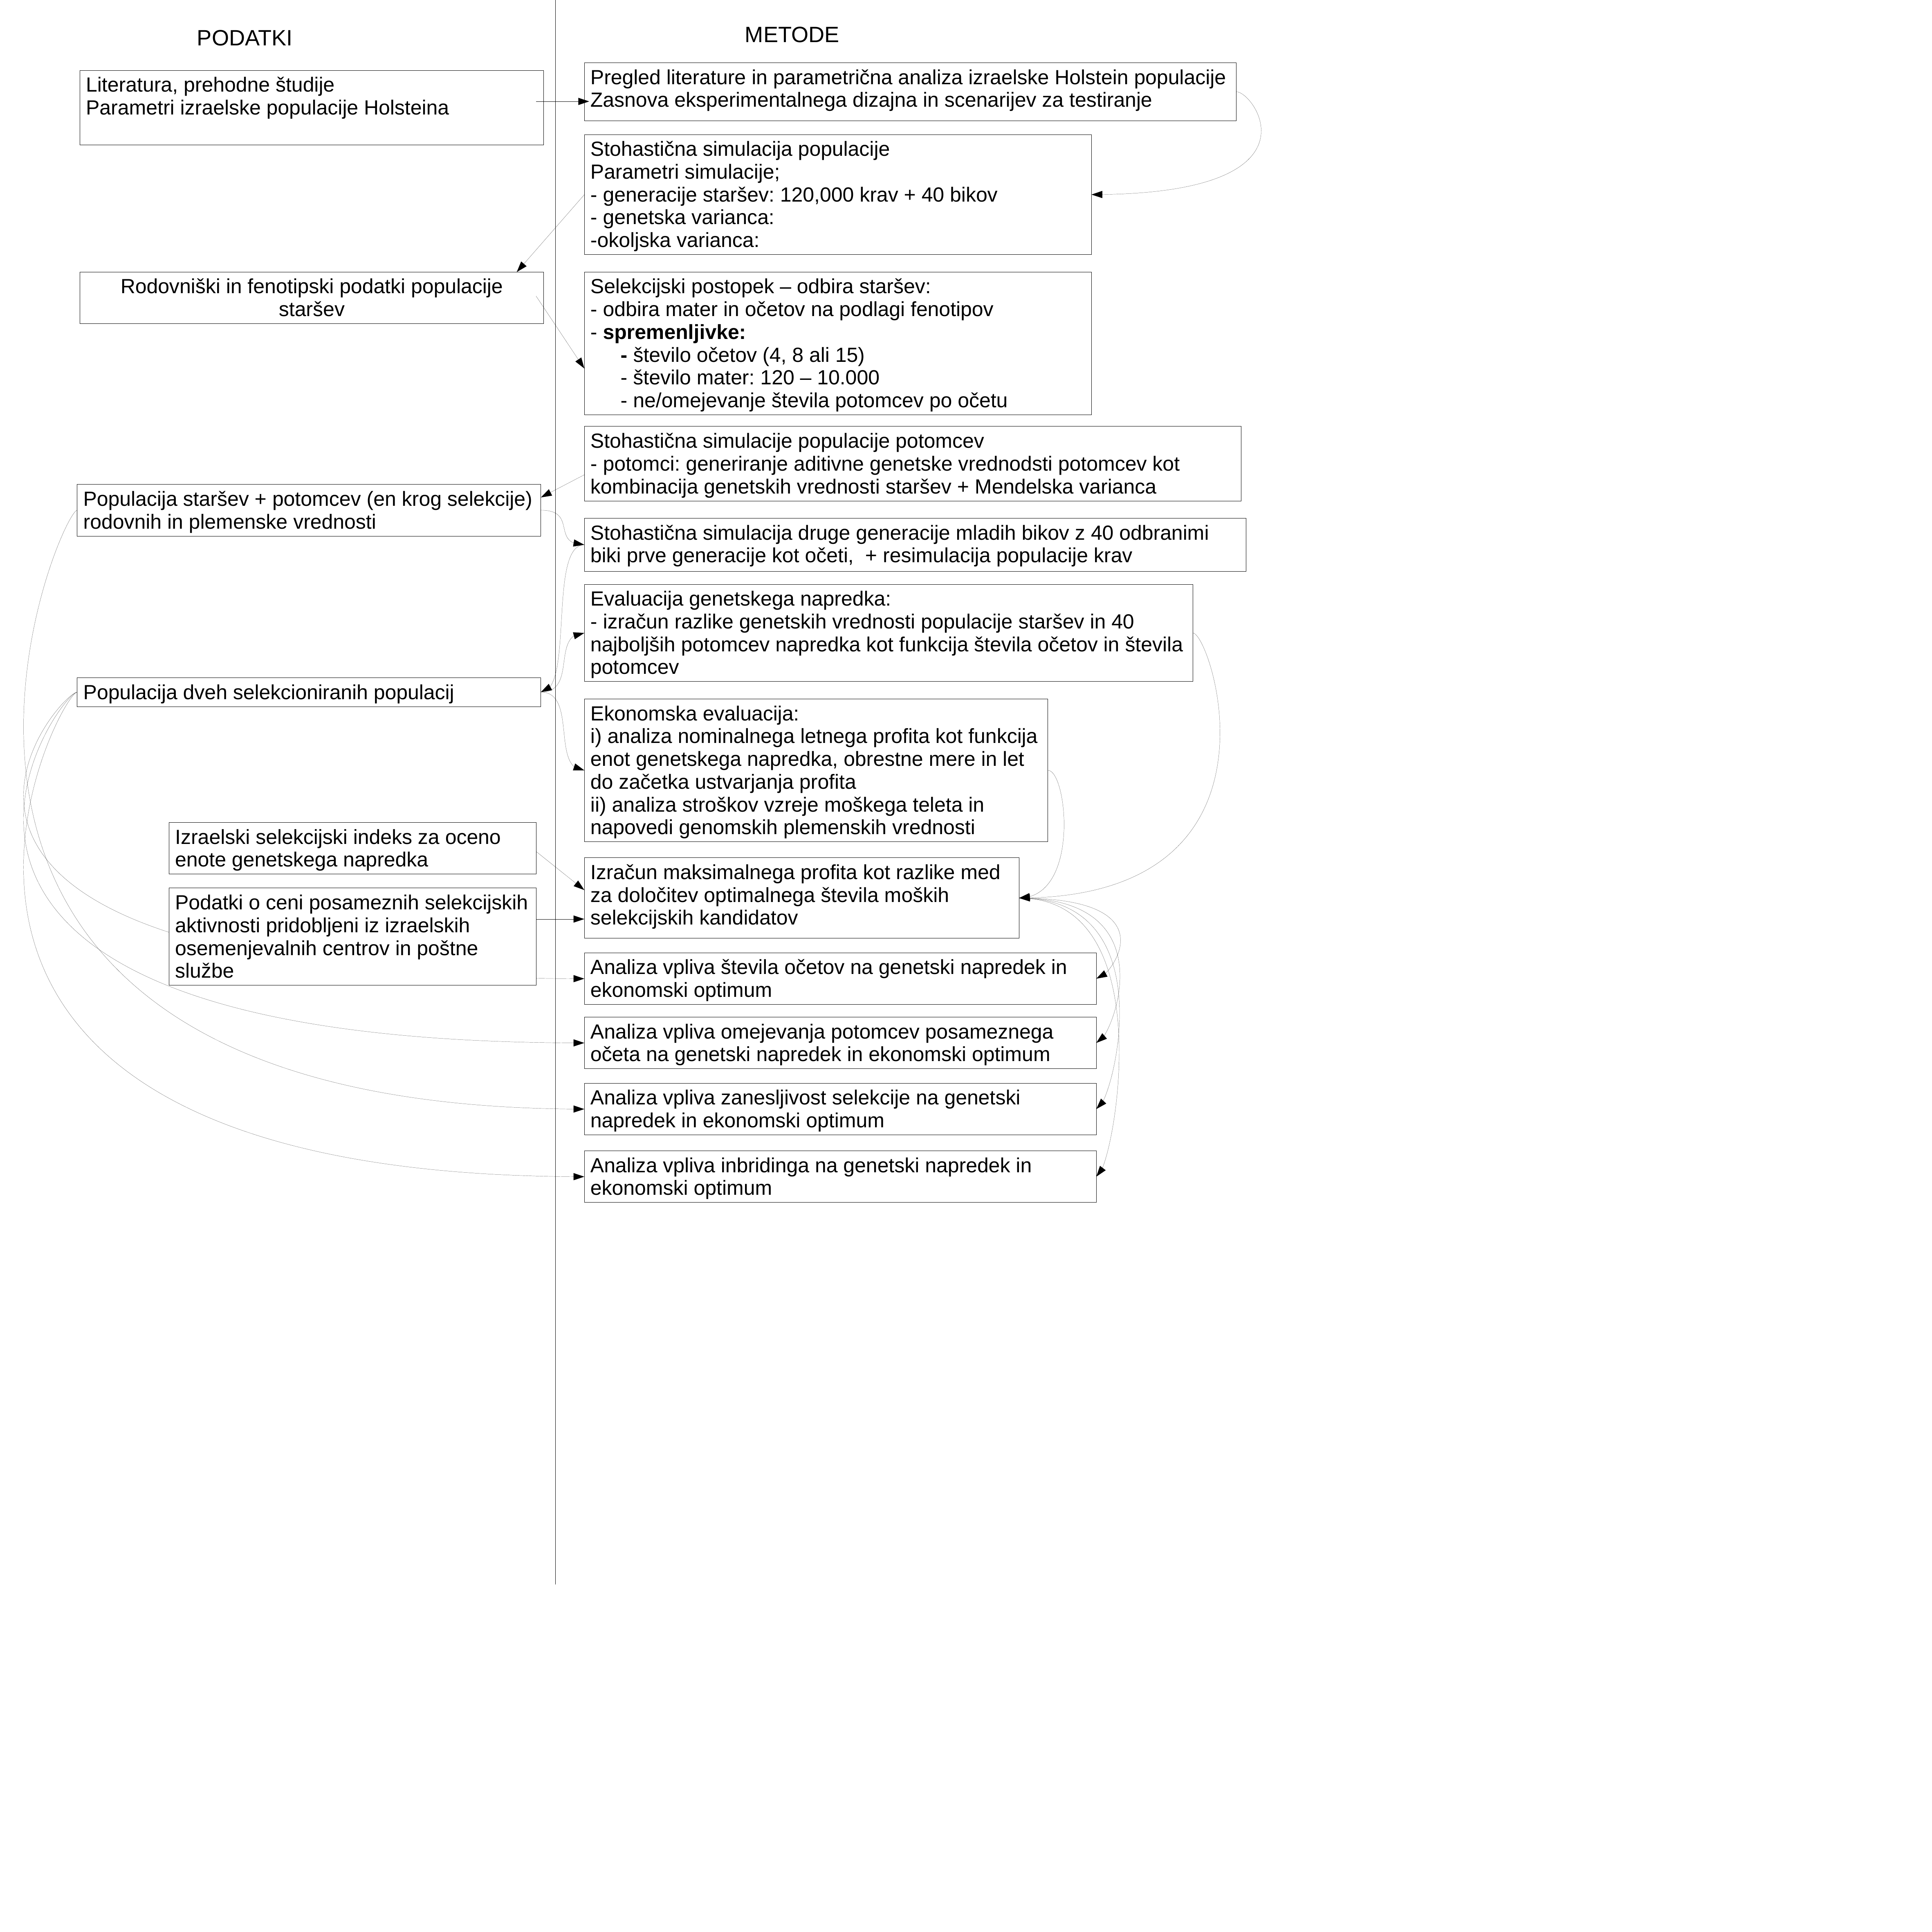

METODE
PODATKI
Pregled literature in parametrična analiza izraelske Holstein populacije
Zasnova eksperimentalnega dizajna in scenarijev za testiranje
Literatura, prehodne študije
Parametri izraelske populacije Holsteina
Stohastična simulacija populacije
Parametri simulacije;
- generacije staršev: 120,000 krav + 40 bikov
- genetska varianca:
-okoljska varianca:
Rodovniški in fenotipski podatki populacije staršev
Selekcijski postopek – odbira staršev:
- odbira mater in očetov na podlagi fenotipov
- spremenljivke:
	- število očetov (4, 8 ali 15)
	- število mater: 120 – 10.000
	- ne/omejevanje števila potomcev po očetu
Stohastična simulacije populacije potomcev
- potomci: generiranje aditivne genetske vrednodsti potomcev kot kombinacija genetskih vrednosti staršev + Mendelska varianca
Populacija staršev + potomcev (en krog selekcije) rodovnih in plemenske vrednosti
Stohastična simulacija druge generacije mladih bikov z 40 odbranimi biki prve generacije kot očeti, + resimulacija populacije krav
Evaluacija genetskega napredka:
- izračun razlike genetskih vrednosti populacije staršev in 40 najboljših potomcev napredka kot funkcija števila očetov in števila potomcev
Populacija dveh selekcioniranih populacij
Ekonomska evaluacija:
i) analiza nominalnega letnega profita kot funkcija enot genetskega napredka, obrestne mere in let do začetka ustvarjanja profita
ii) analiza stroškov vzreje moškega teleta in napovedi genomskih plemenskih vrednosti
Izraelski selekcijski indeks za oceno enote genetskega napredka
Izračun maksimalnega profita kot razlike med za določitev optimalnega števila moških selekcijskih kandidatov
Podatki o ceni posameznih selekcijskih aktivnosti pridobljeni iz izraelskih osemenjevalnih centrov in poštne službe
Analiza vpliva števila očetov na genetski napredek in ekonomski optimum
Analiza vpliva omejevanja potomcev posameznega očeta na genetski napredek in ekonomski optimum
Analiza vpliva zanesljivost selekcije na genetski napredek in ekonomski optimum
Analiza vpliva inbridinga na genetski napredek in ekonomski optimum